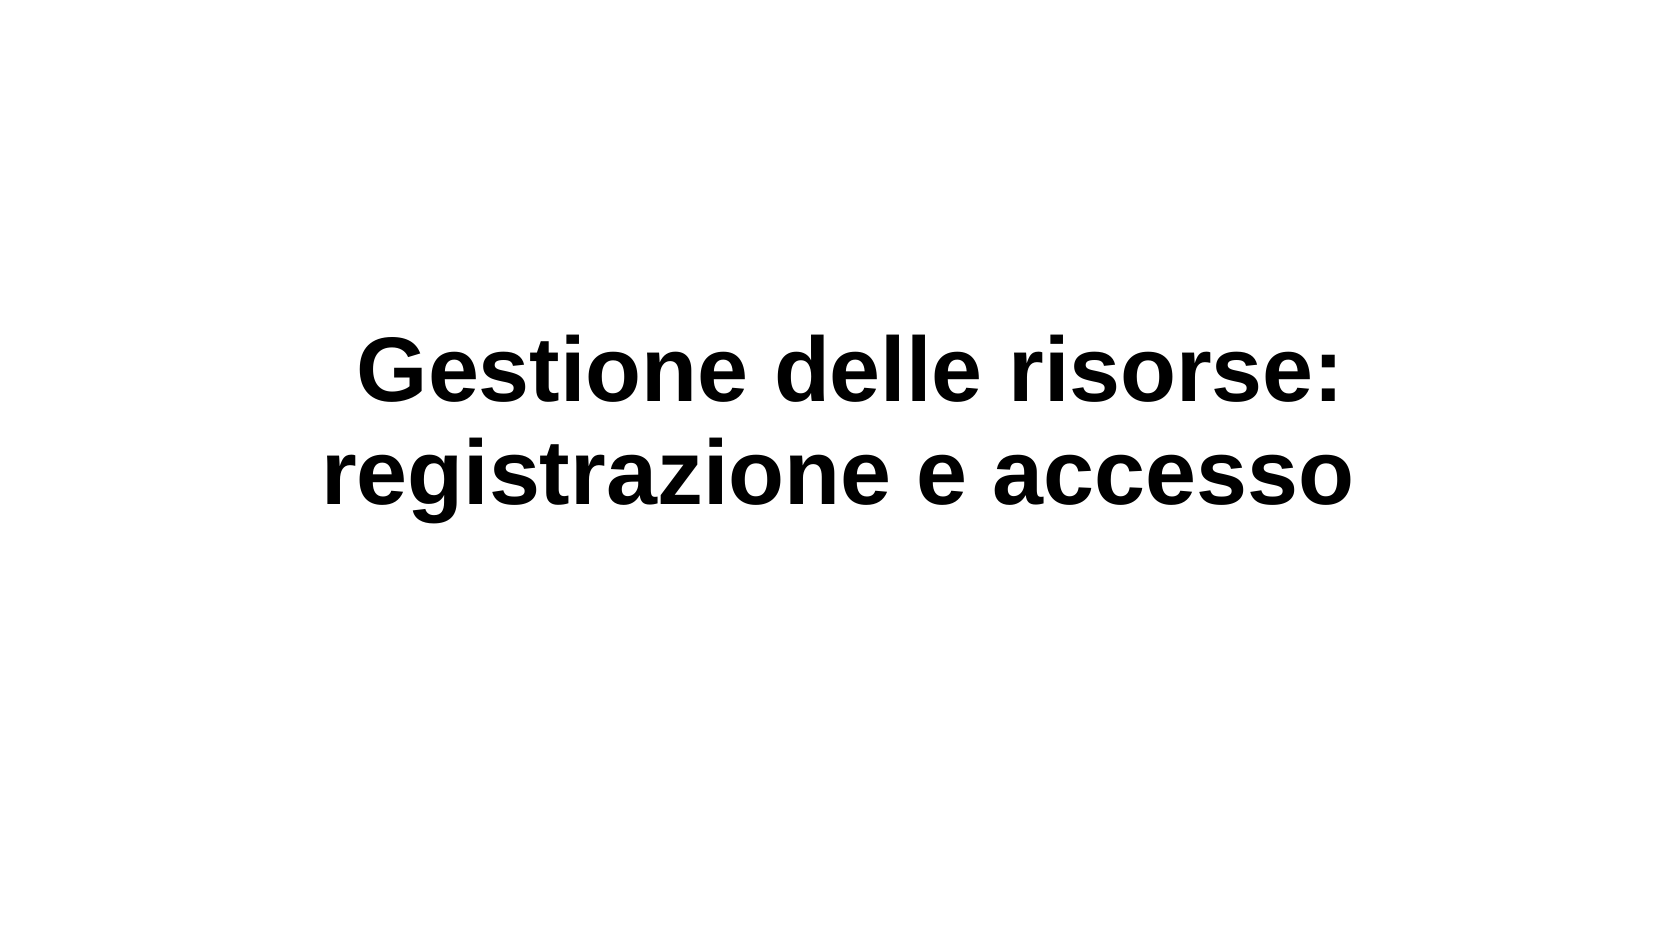

# Gestione delle risorse: registrazione e accesso